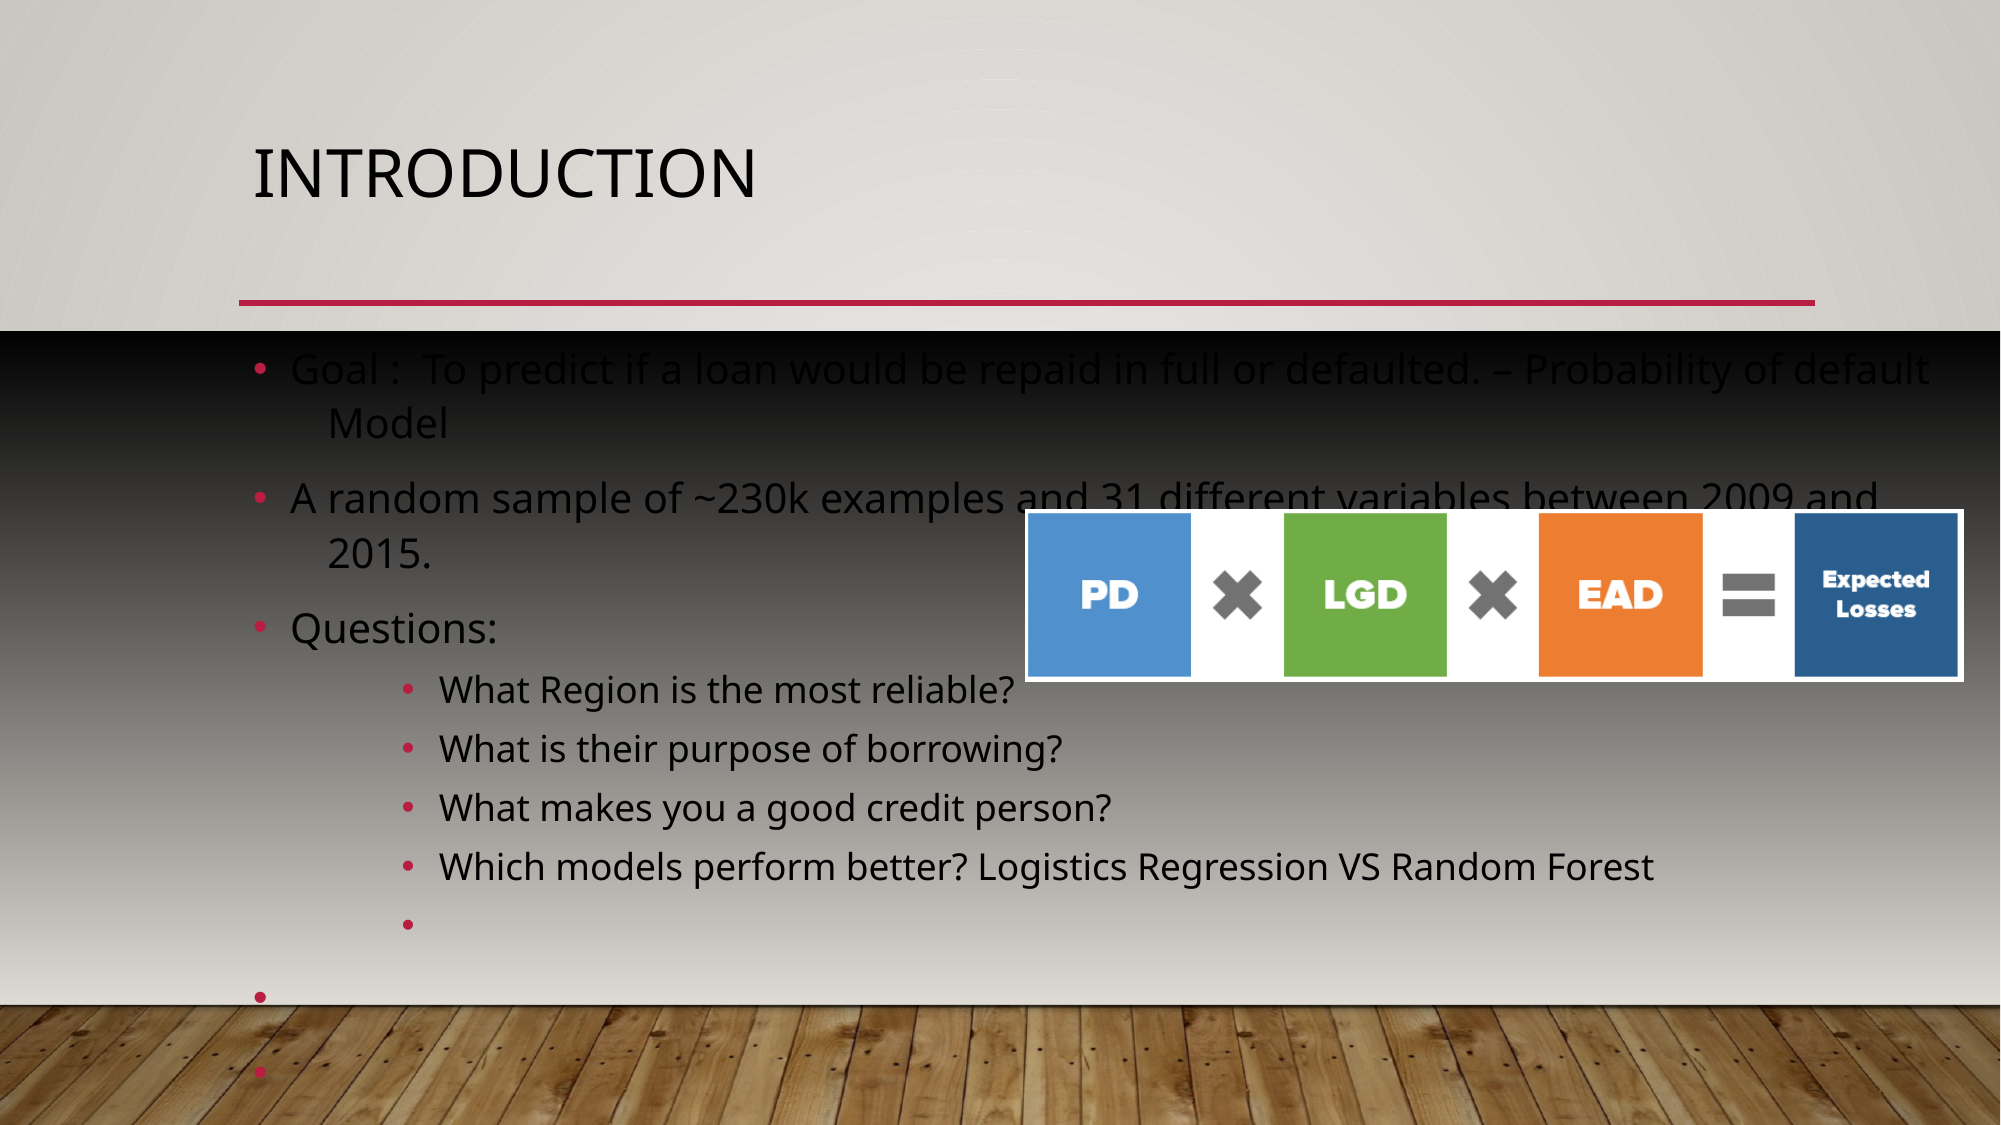

# Introduction
Goal : To predict if a loan would be repaid in full or defaulted. – Probability of default Model
A random sample of ~230k examples and 31 different variables between 2009 and 2015.
Questions:
What Region is the most reliable?
What is their purpose of borrowing?
What makes you a good credit person?
Which models perform better? Logistics Regression VS Random Forest